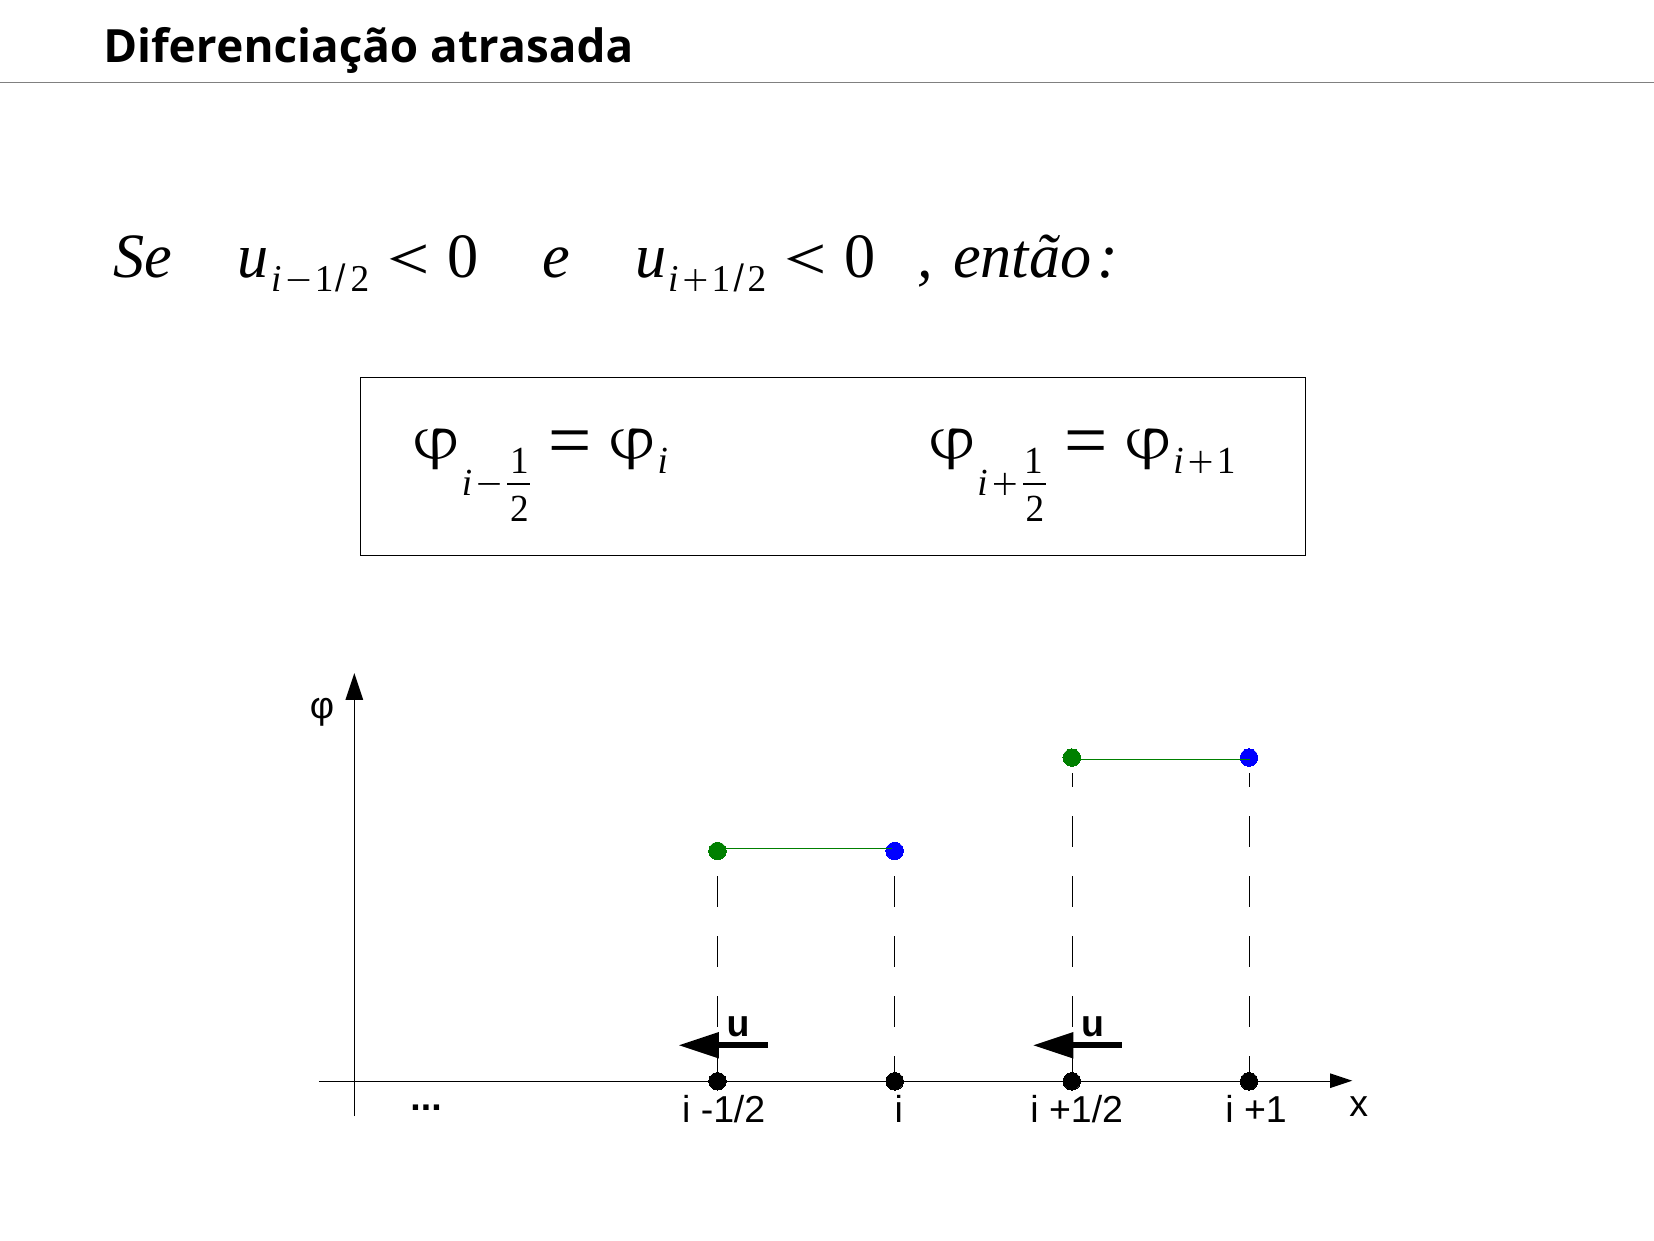

Diferenciação atrasada
φ
u
u
...
x
i -1/2
i
i +1/2
i +1